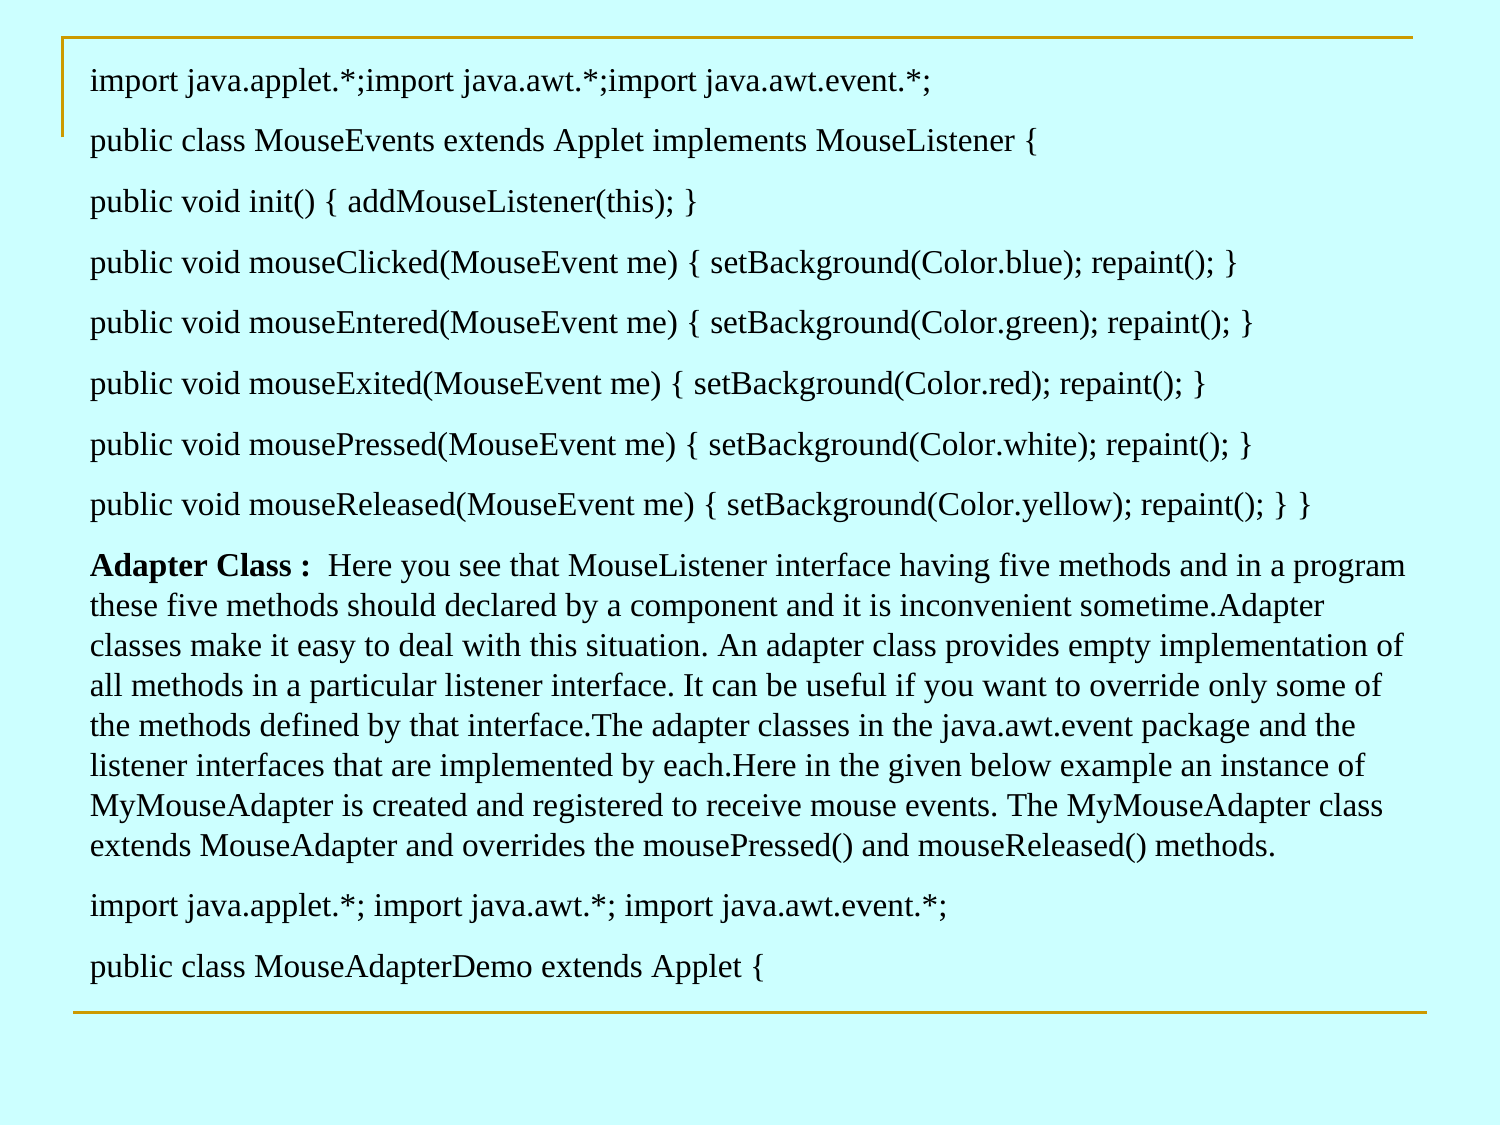

import java.applet.*;import java.awt.*;import java.awt.event.*;
public class MouseEvents extends Applet implements MouseListener {
public void init() { addMouseListener(this); }
public void mouseClicked(MouseEvent me) { setBackground(Color.blue); repaint(); }
public void mouseEntered(MouseEvent me) { setBackground(Color.green); repaint(); }
public void mouseExited(MouseEvent me) { setBackground(Color.red); repaint(); }
public void mousePressed(MouseEvent me) { setBackground(Color.white); repaint(); }
public void mouseReleased(MouseEvent me) { setBackground(Color.yellow); repaint(); } }
Adapter Class : Here you see that MouseListener interface having five methods and in a program these five methods should declared by a component and it is inconvenient sometime.Adapter classes make it easy to deal with this situation. An adapter class provides empty implementation of all methods in a particular listener interface. It can be useful if you want to override only some of the methods defined by that interface.The adapter classes in the java.awt.event package and the listener interfaces that are implemented by each.Here in the given below example an instance of MyMouseAdapter is created and registered to receive mouse events. The MyMouseAdapter class extends MouseAdapter and overrides the mousePressed() and mouseReleased() methods.
import java.applet.*; import java.awt.*; import java.awt.event.*;
public class MouseAdapterDemo extends Applet {